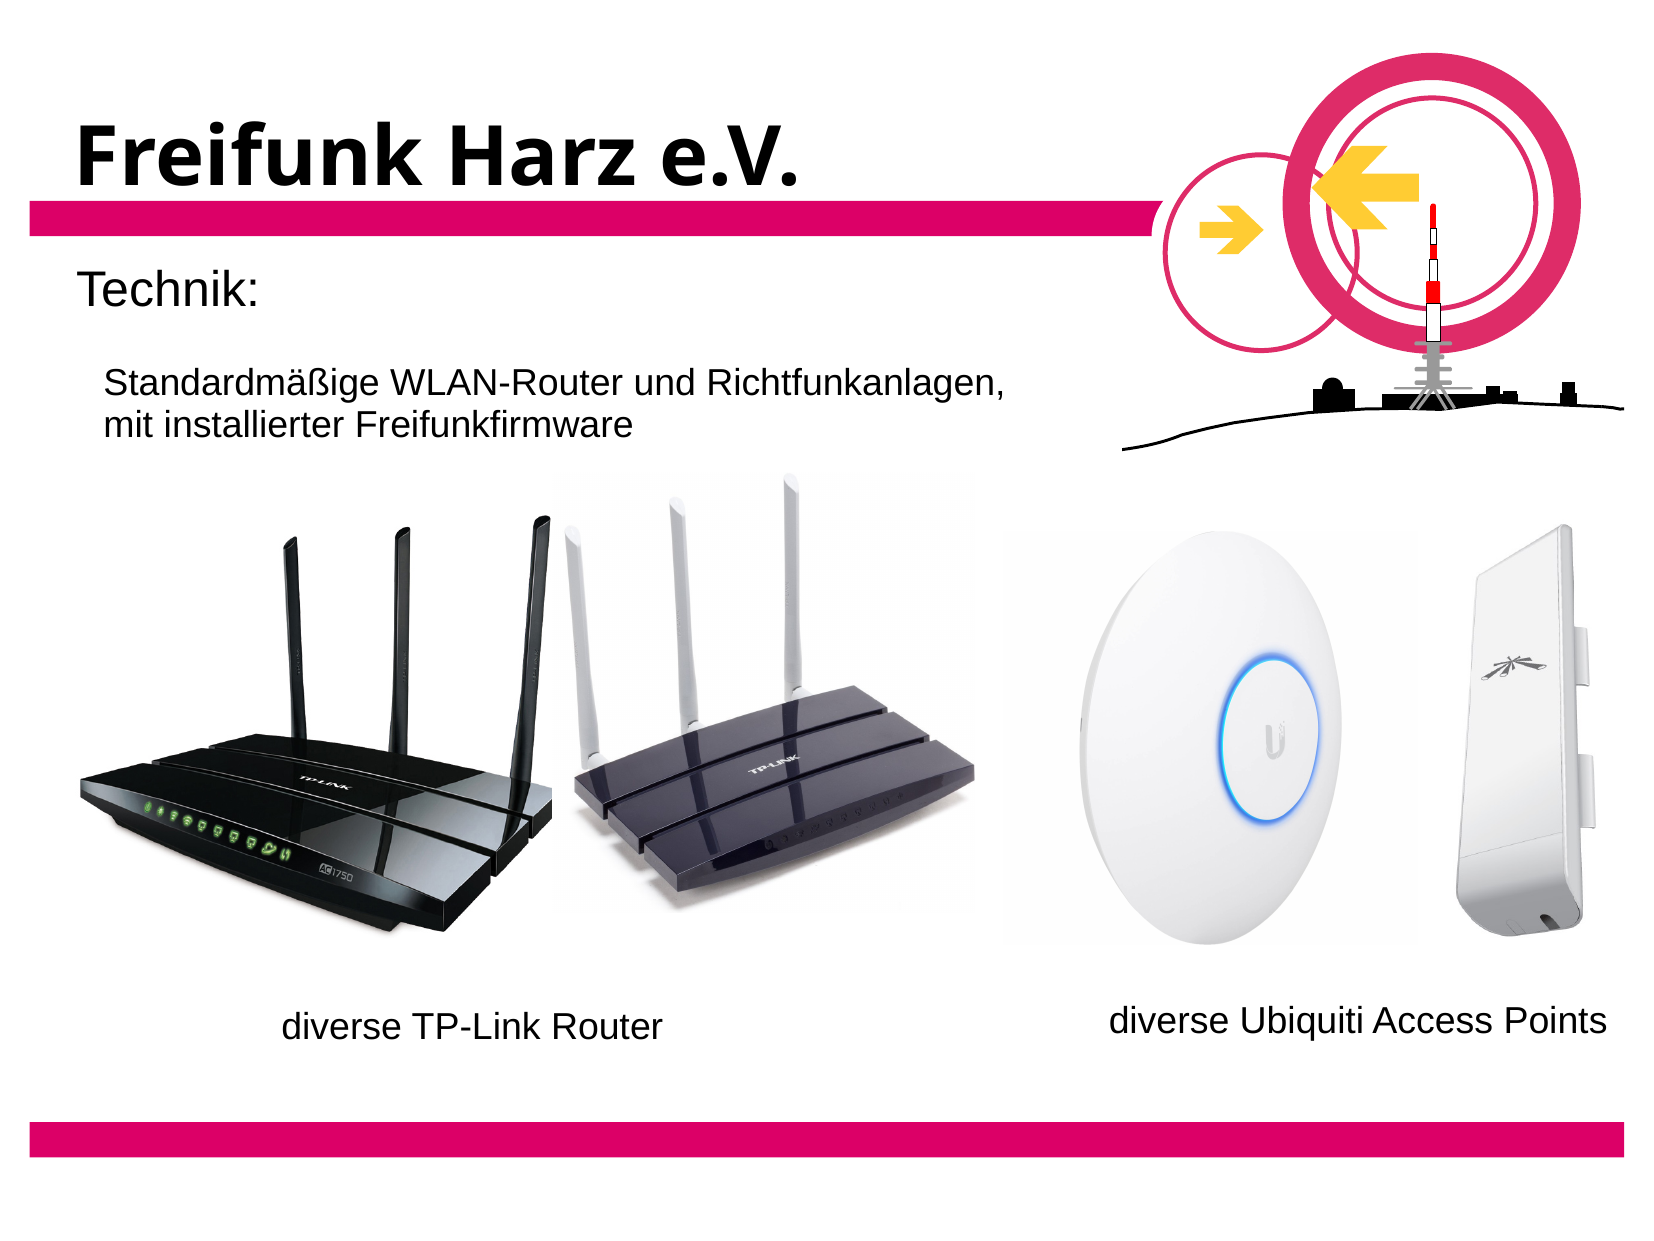

# Technik:
Standardmäßige WLAN-Router und Richtfunkanlagen,
mit installierter Freifunkfirmware
diverse Ubiquiti Access Points
diverse TP-Link Router